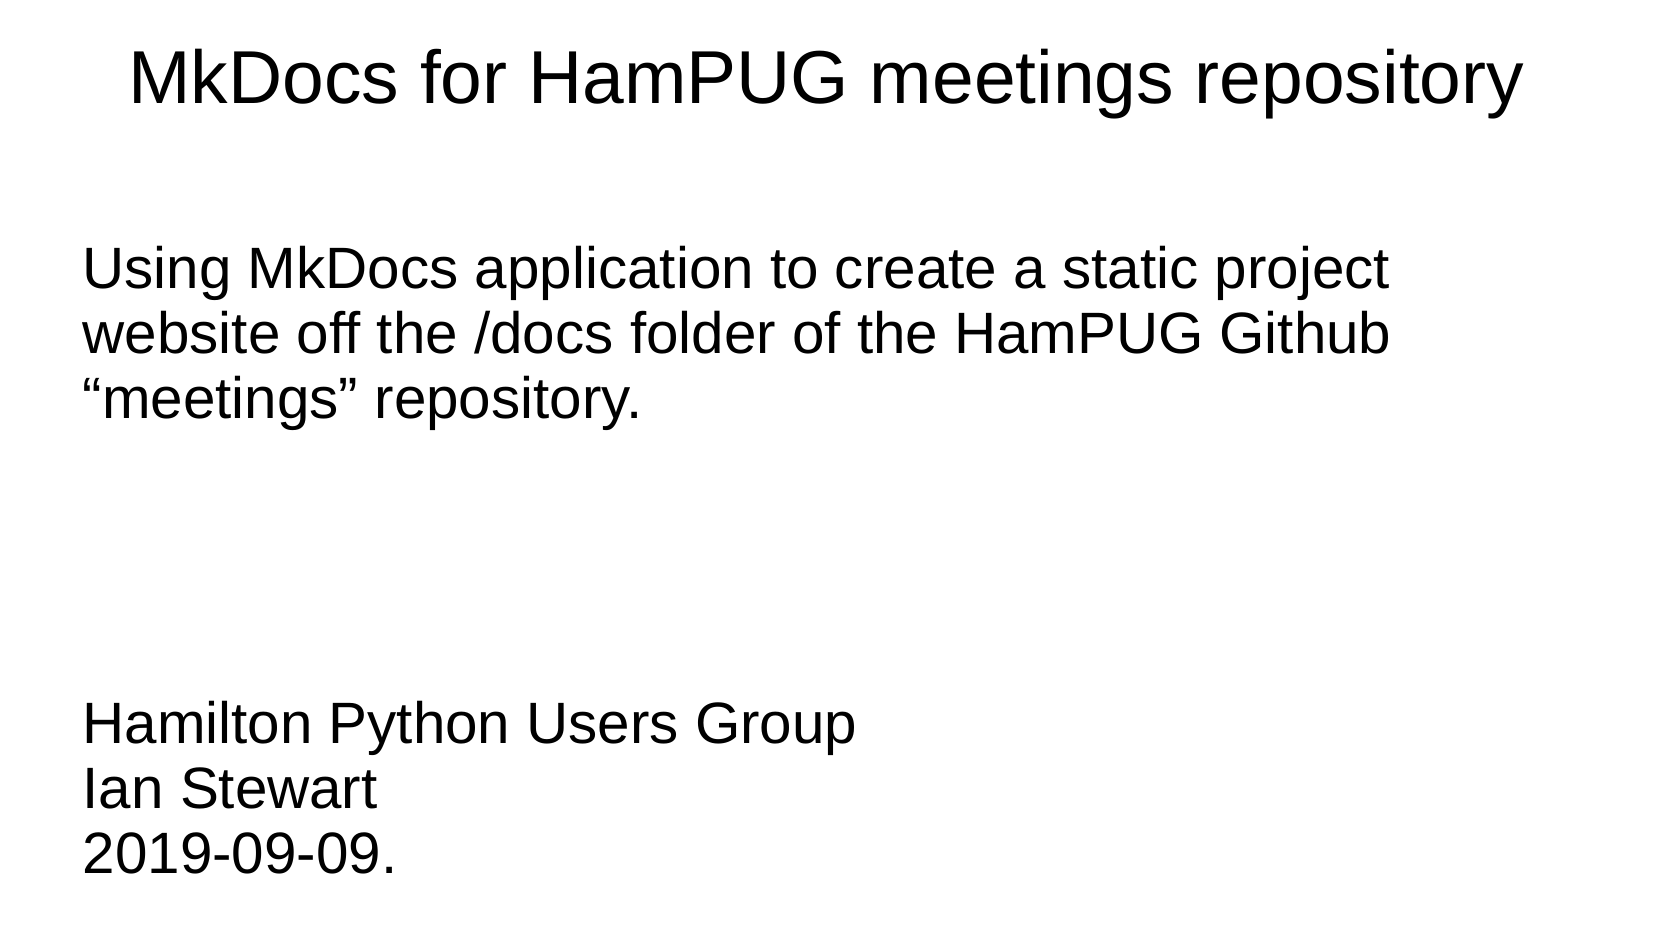

# MkDocs for HamPUG meetings repository
Using MkDocs application to create a static project website off the /docs folder of the HamPUG Github “meetings” repository.
Hamilton Python Users Group
Ian Stewart
2019-09-09.